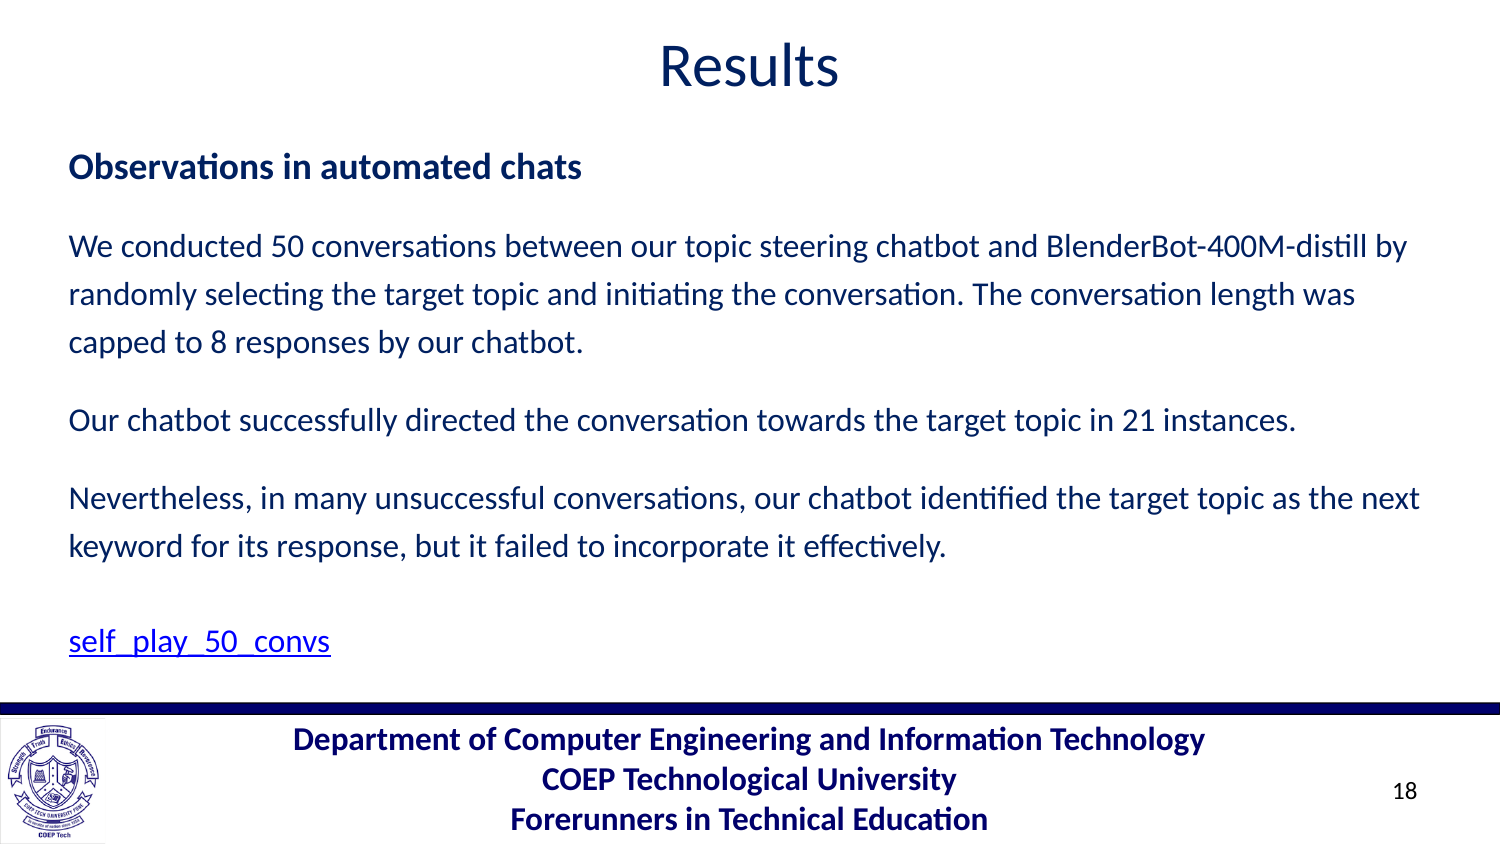

Results
Observations in automated chats
We conducted 50 conversations between our topic steering chatbot and BlenderBot-400M-distill by randomly selecting the target topic and initiating the conversation. The conversation length was capped to 8 responses by our chatbot.
Our chatbot successfully directed the conversation towards the target topic in 21 instances.
Nevertheless, in many unsuccessful conversations, our chatbot identified the target topic as the next keyword for its response, but it failed to incorporate it effectively.
self_play_50_convs
Department of Computer Engineering and Information Technology
COEP Technological University
Forerunners in Technical Education
18